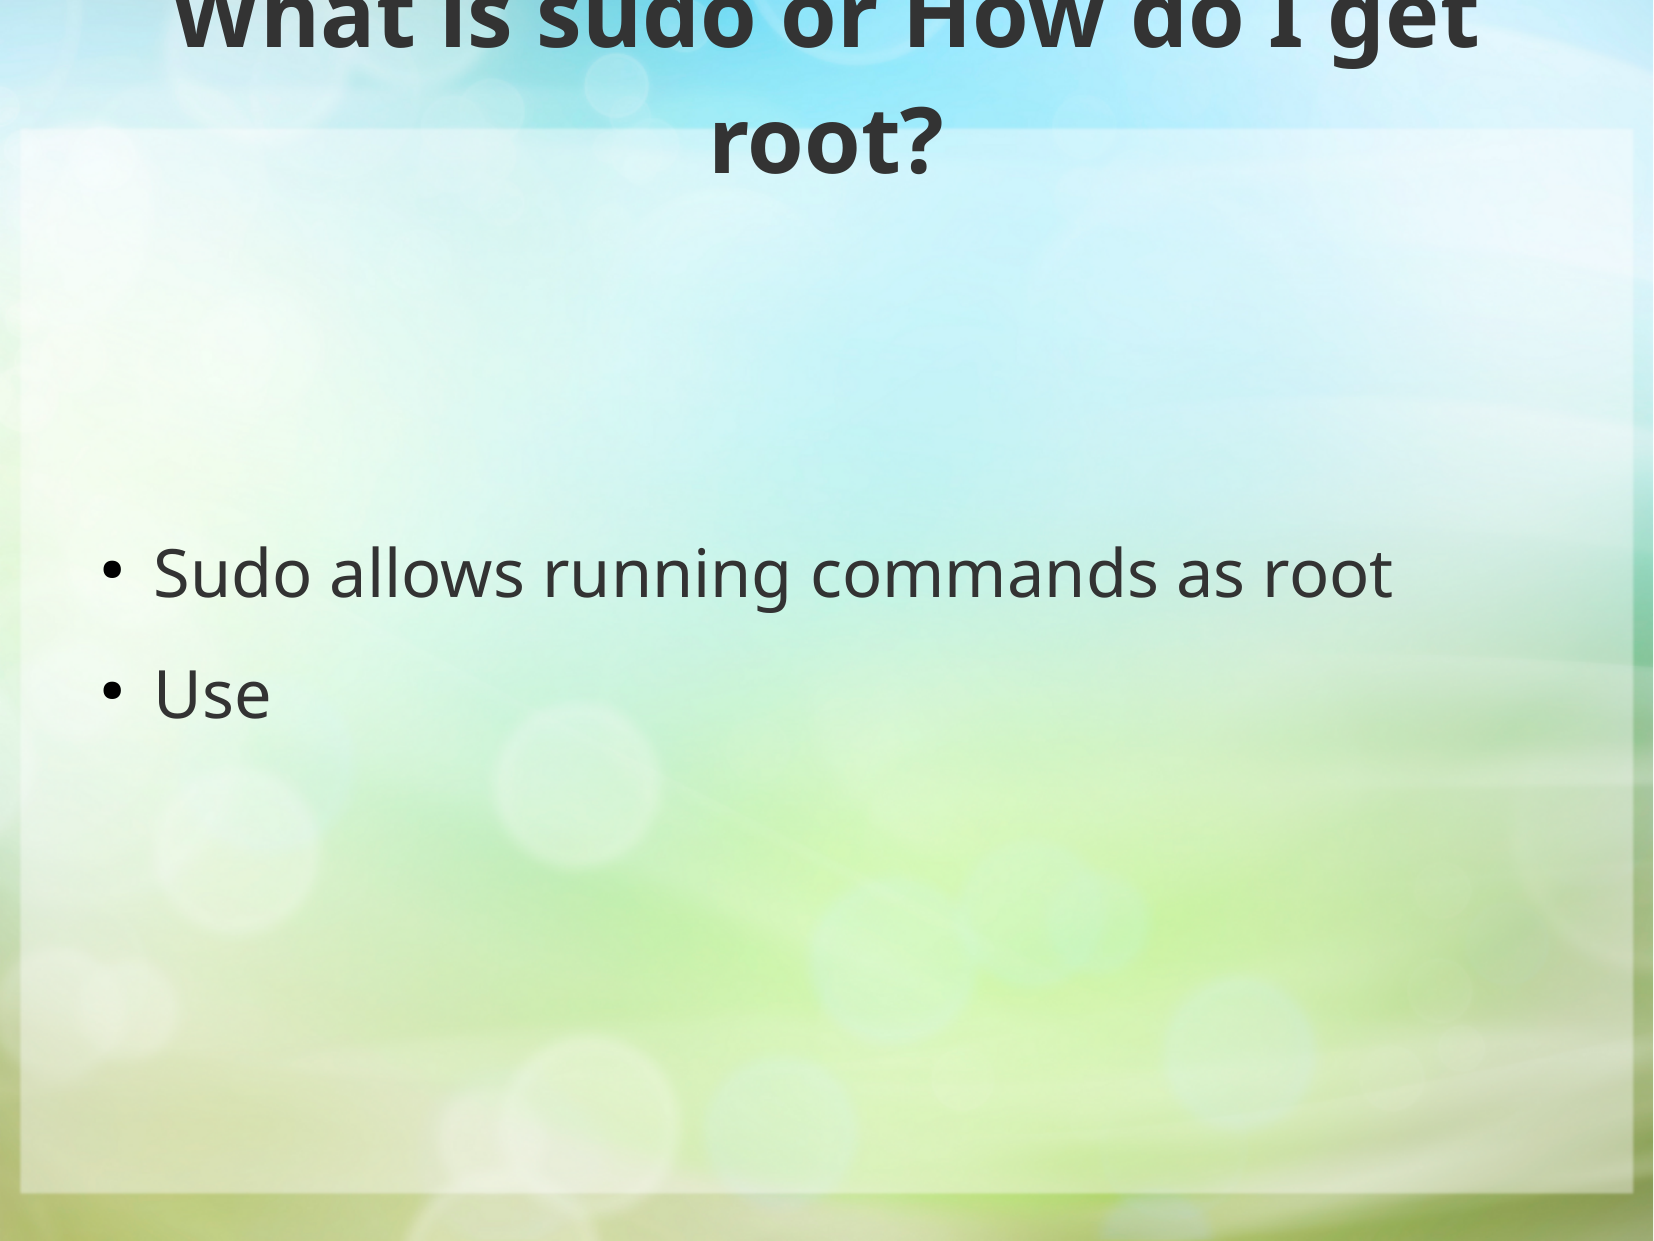

# What is sudo or How do I get root?
Sudo allows running commands as root
Use